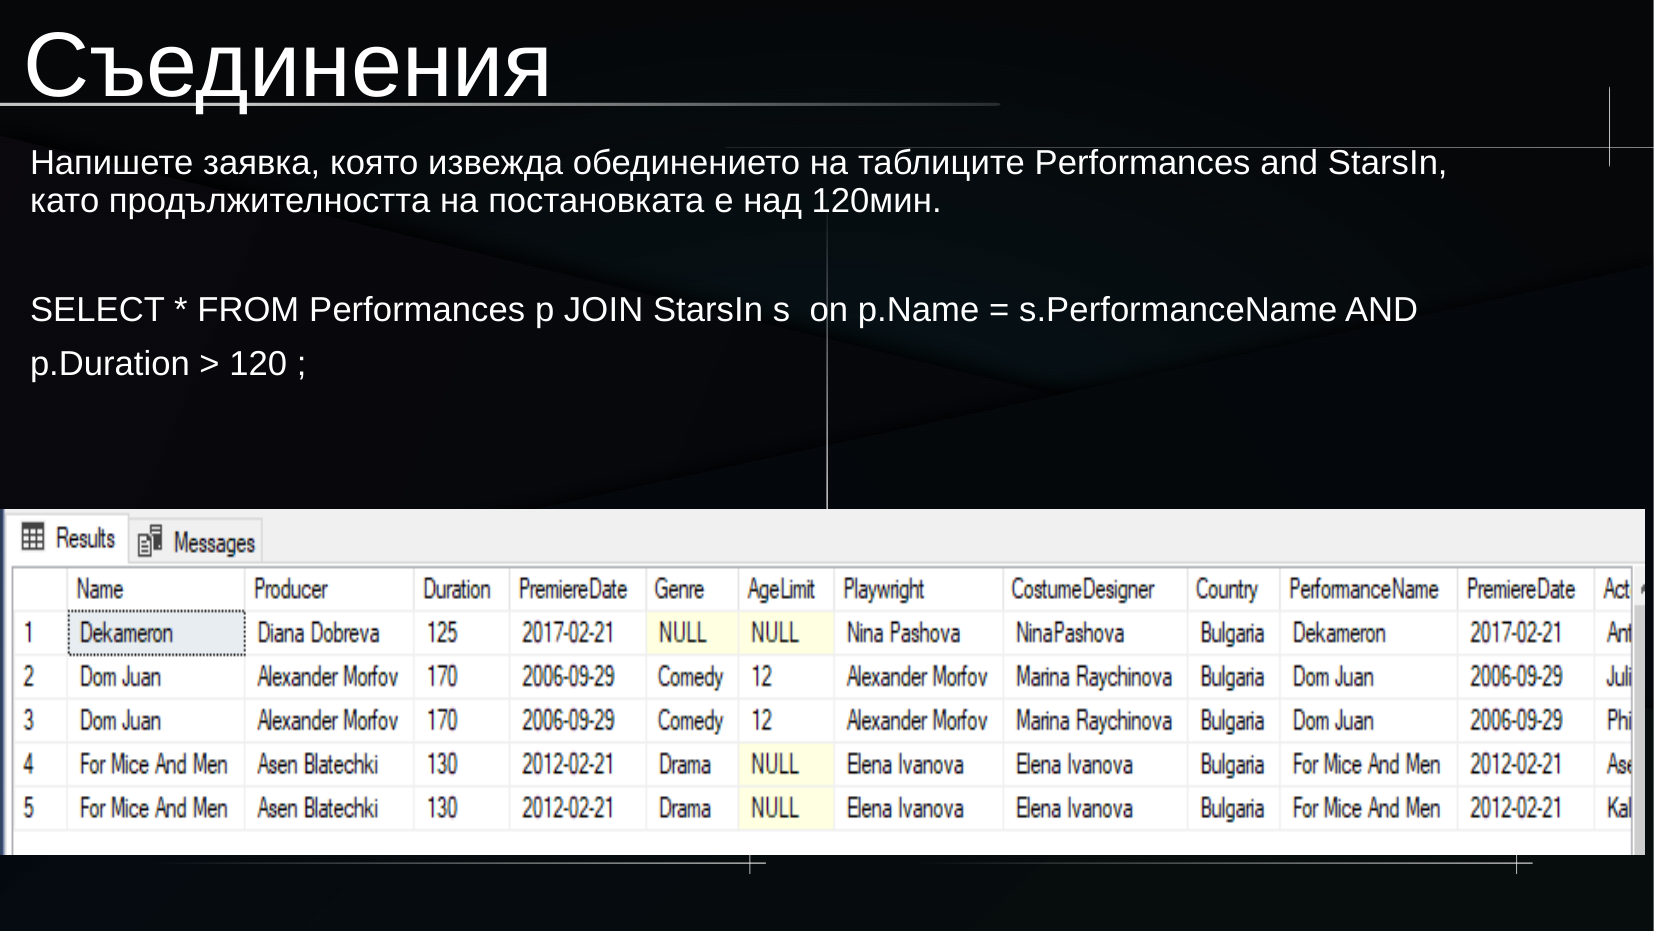

# Съединения
Напишете заявка, която извежда обединението на таблиците Performances and StarsIn, като продължителността на постановката е над 120мин.
SELECT * FROM Performances p JOIN StarsIn s on p.Name = s.PerformanceName AND
p.Duration > 120 ;